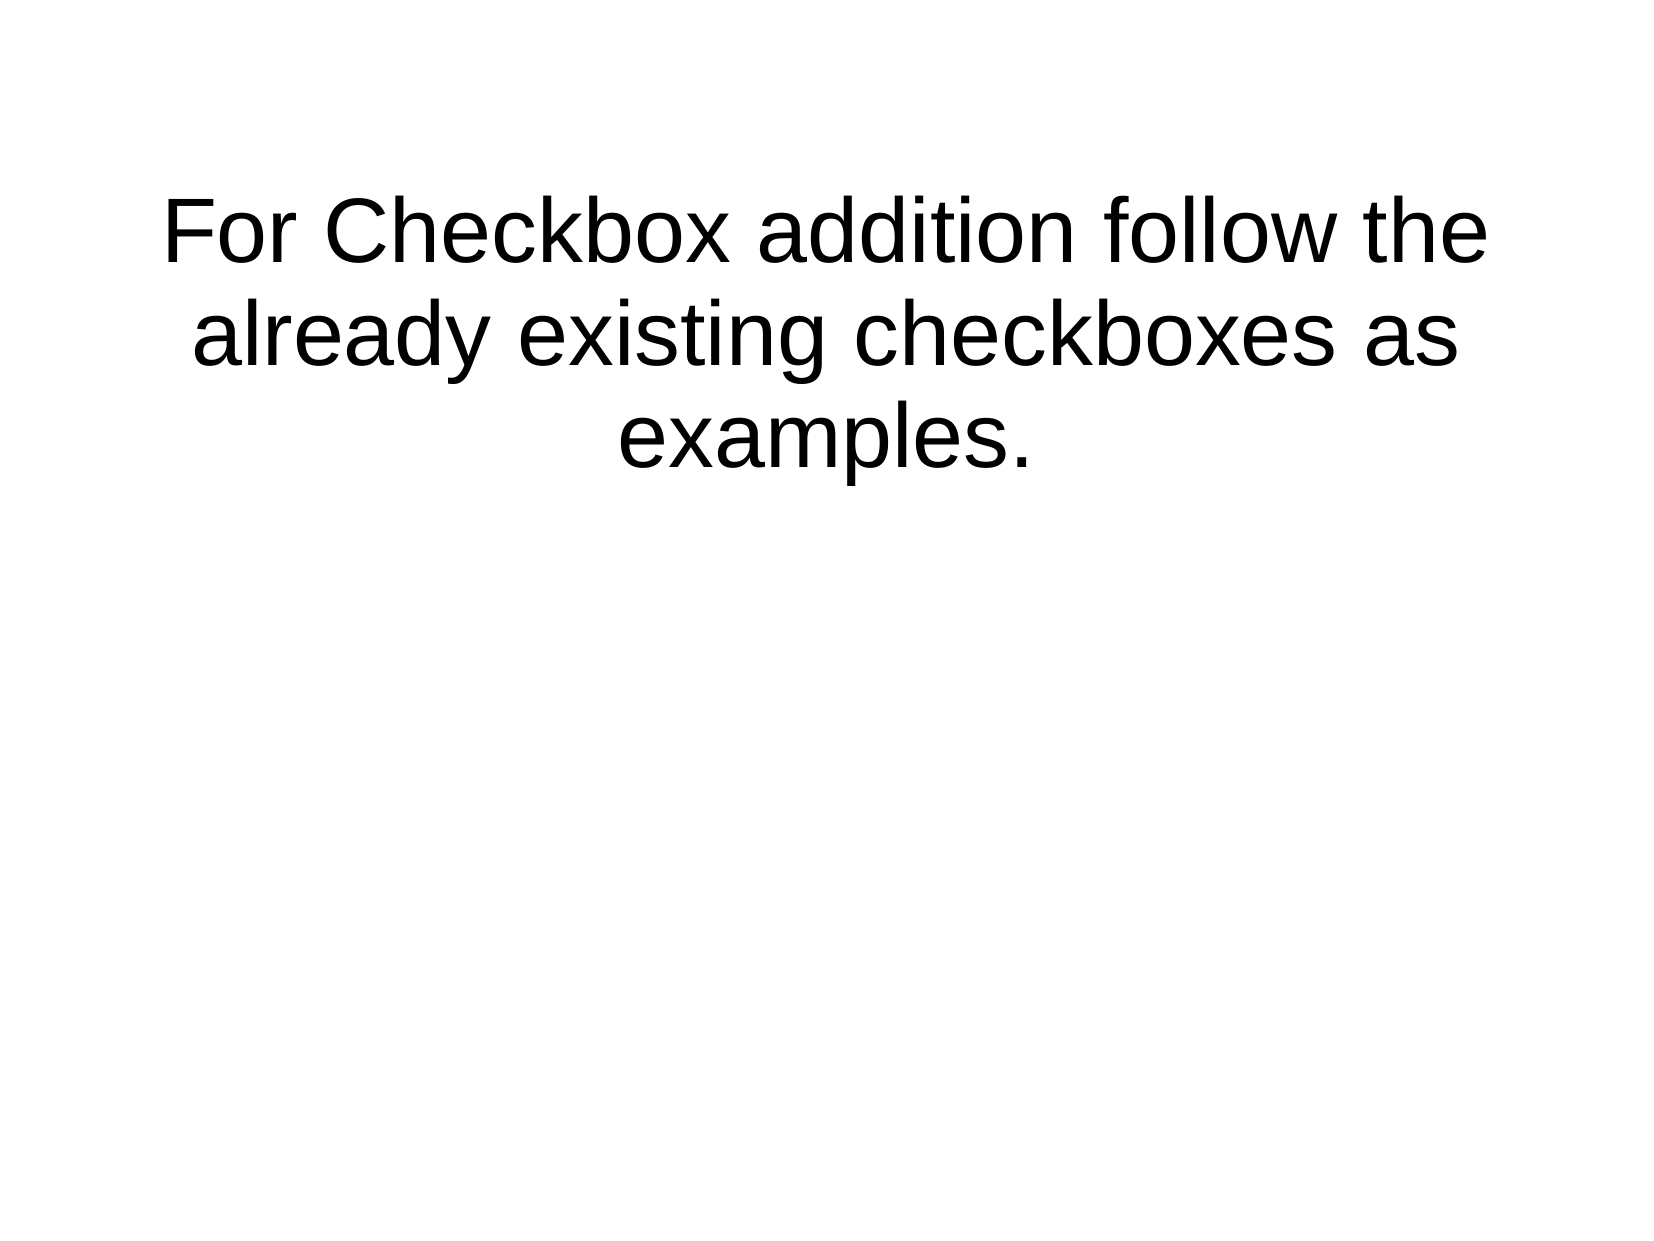

# For Checkbox addition follow the already existing checkboxes as examples.